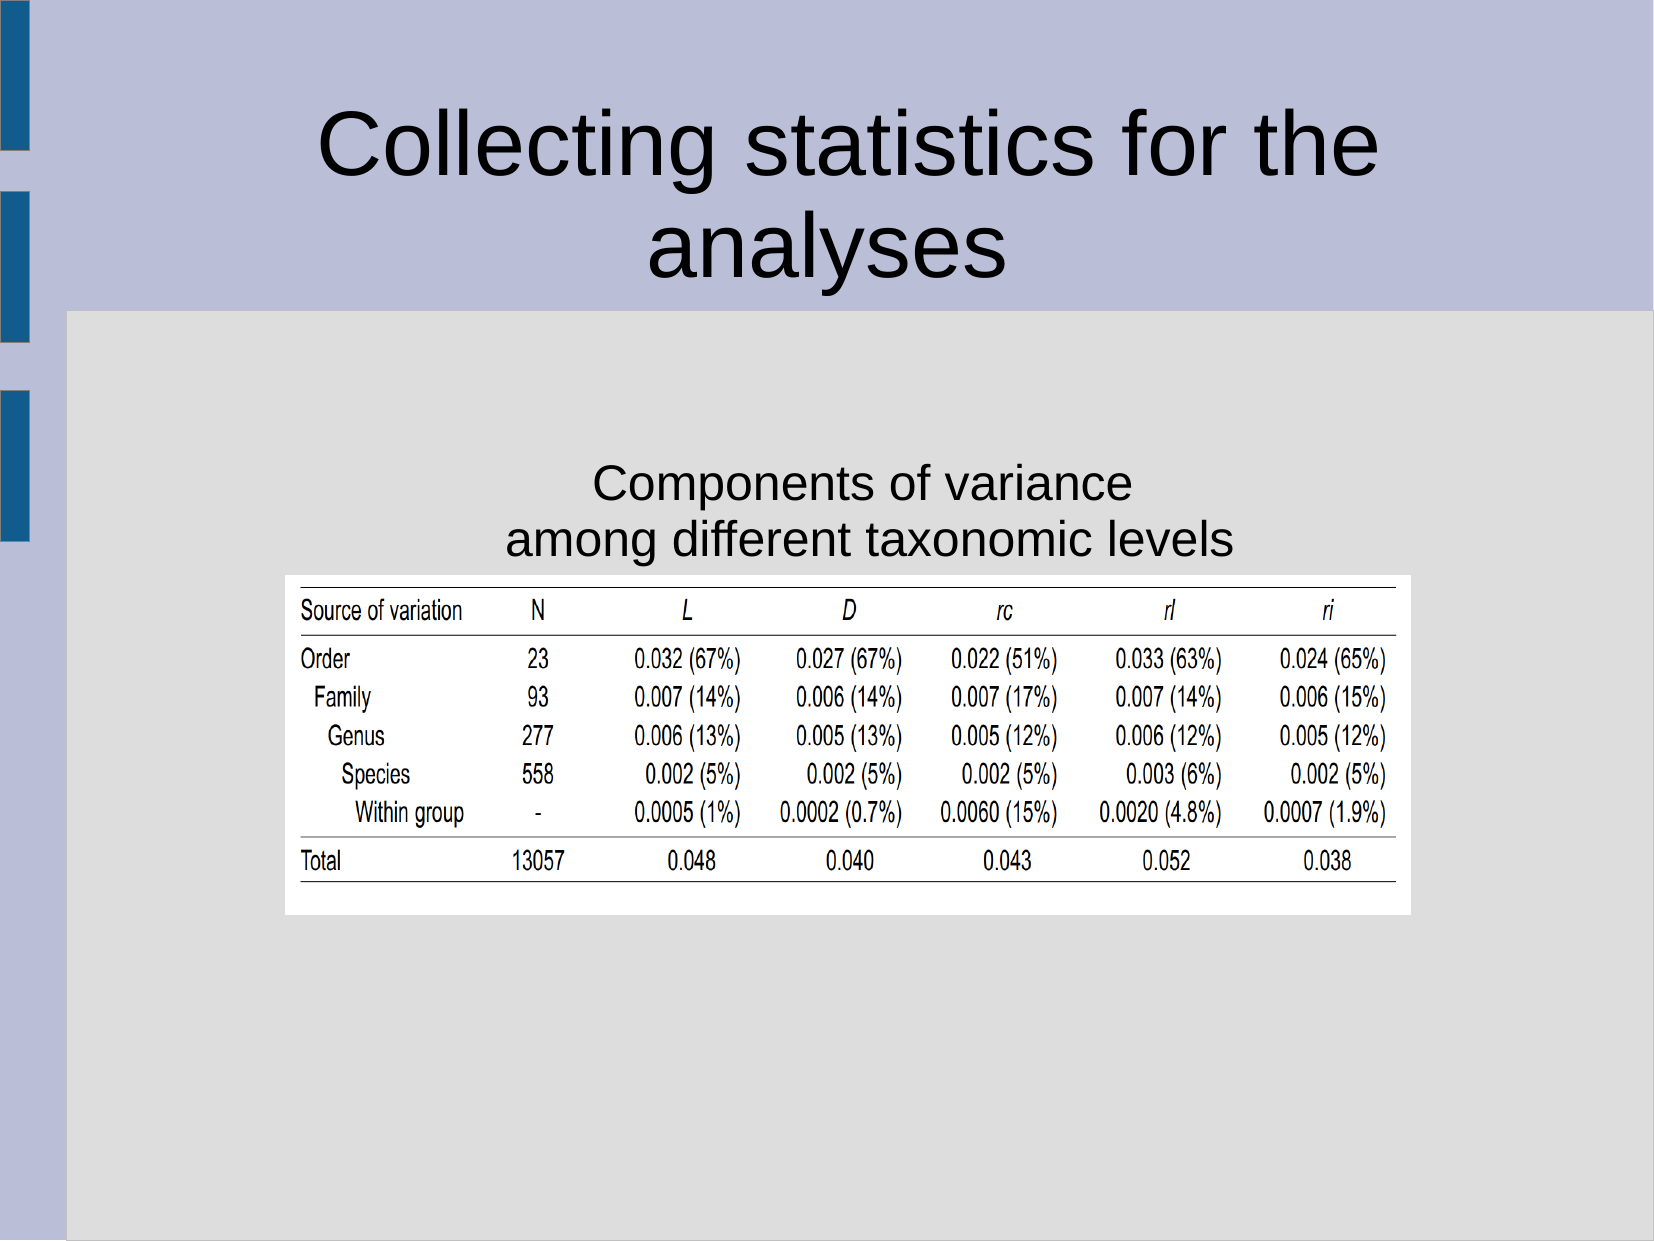

# Collecting statistics for the analyses
Components of variance
among different taxonomic levels